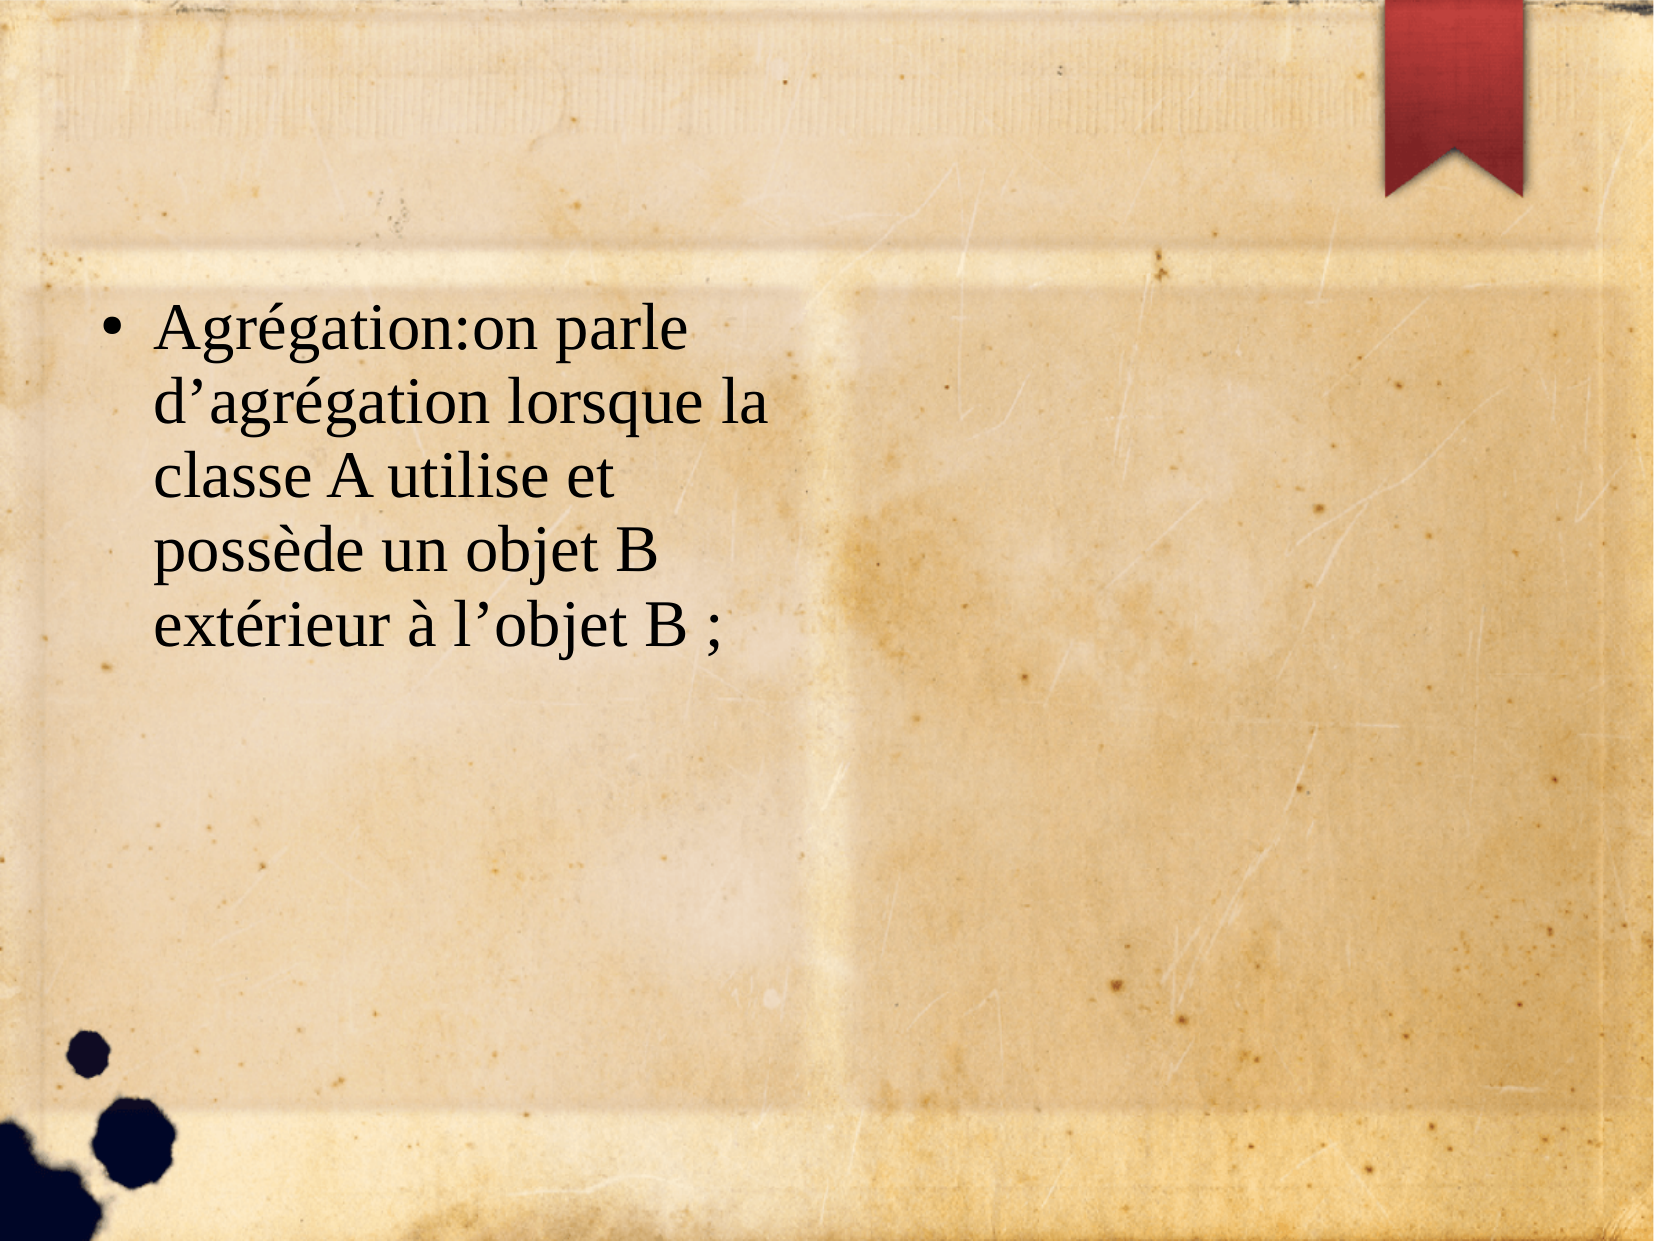

#
Agrégation:on parle d’agrégation lorsque la classe A utilise et possède un objet B extérieur à l’objet B ;